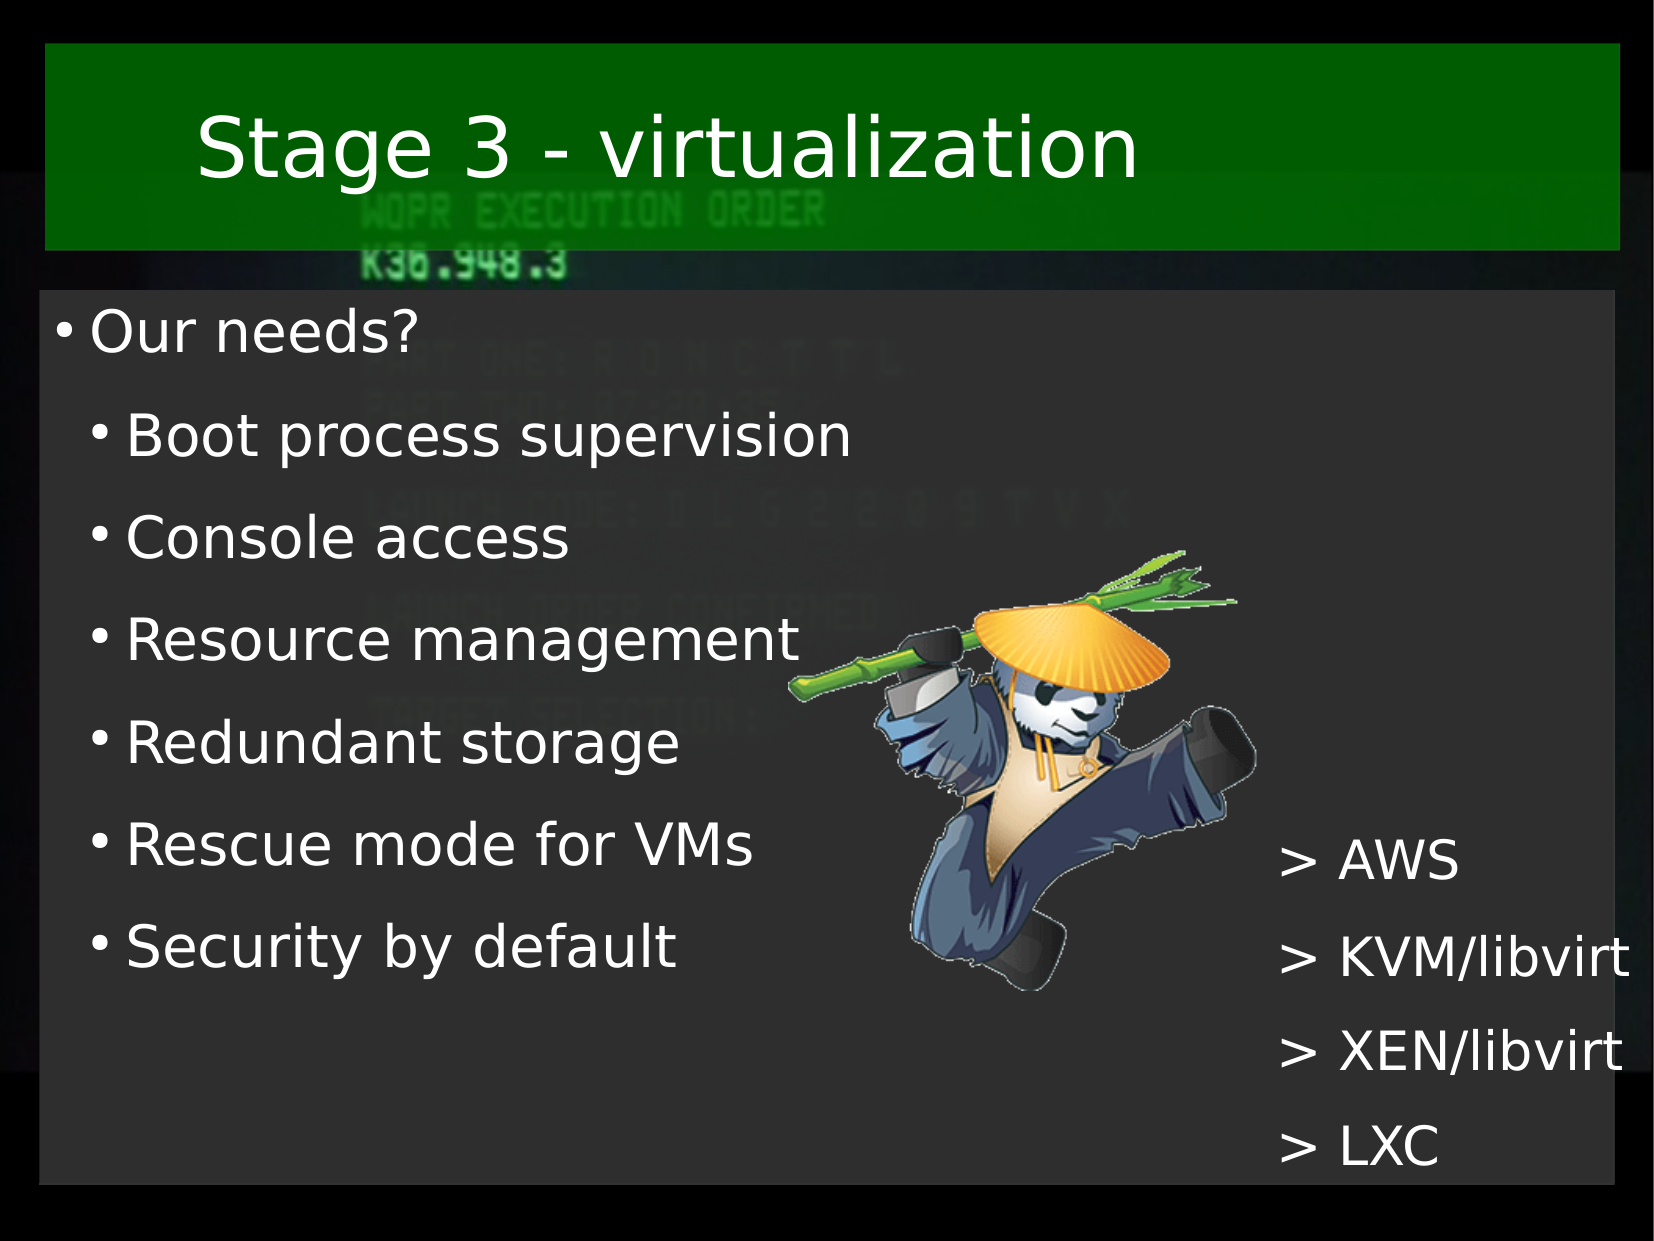

# Stage 3 - virtualization
Our needs?
Boot process supervision
Console access
Resource management
Redundant storage
Rescue mode for VMs
Security by default
> AWS
> KVM/libvirt
> XEN/libvirt
> LXC